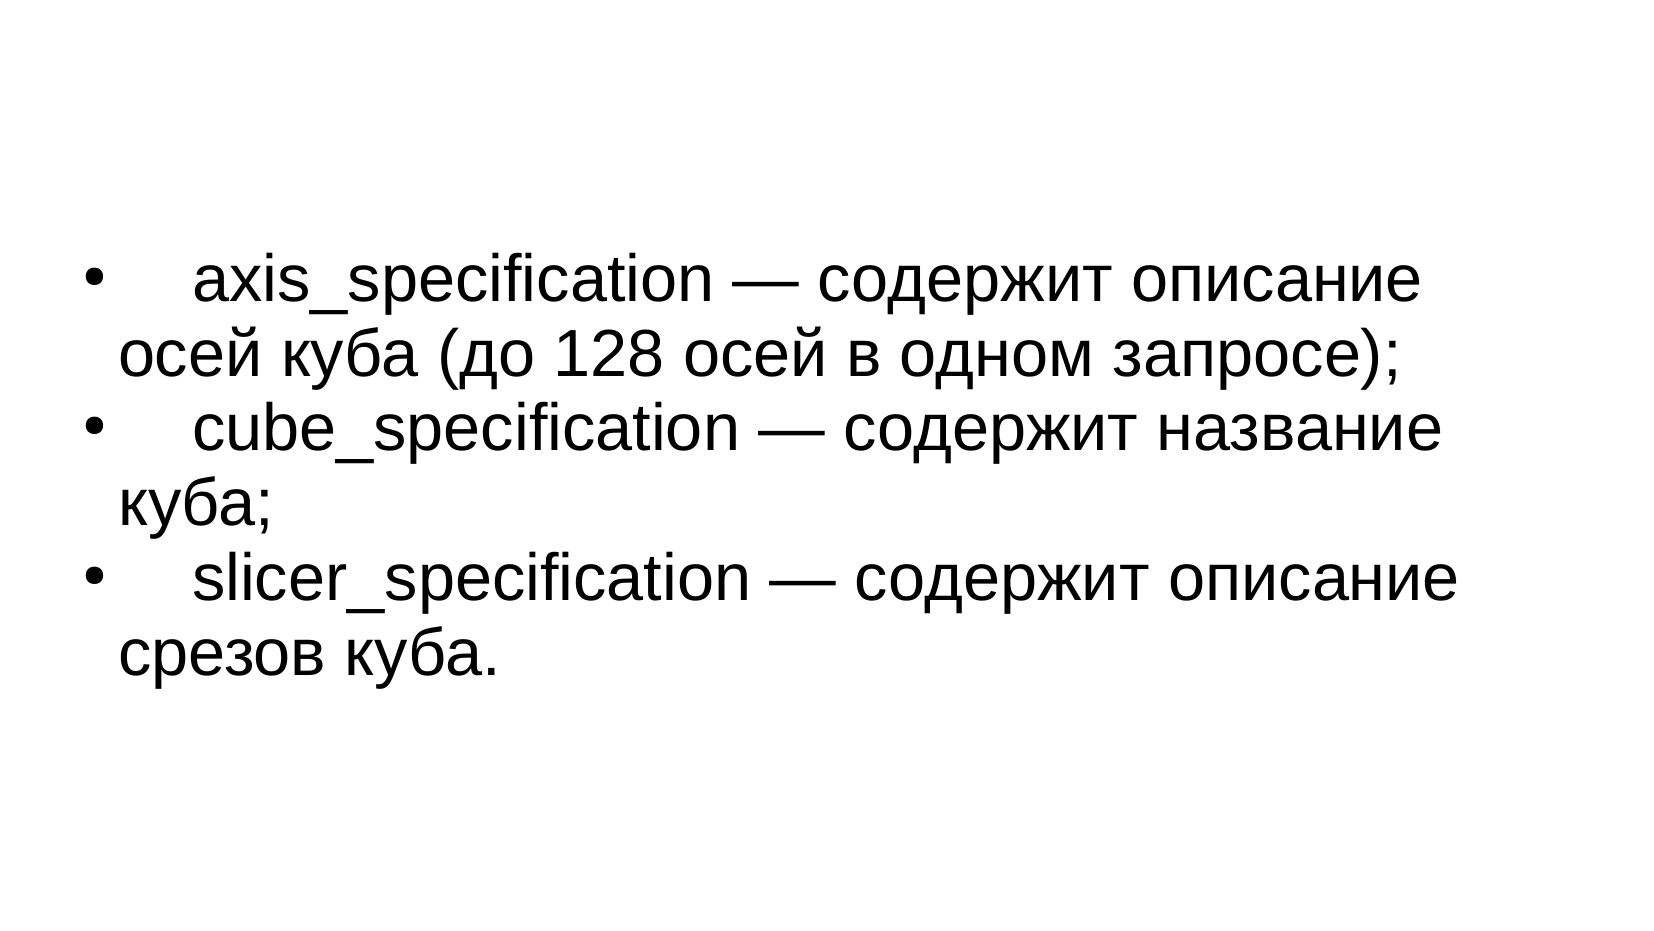

# axis_specification — содержит описание осей куба (до 128 осей в одном запросе);
 cube_specification — содержит название куба;
 slicer_specification — содержит описание срезов куба.